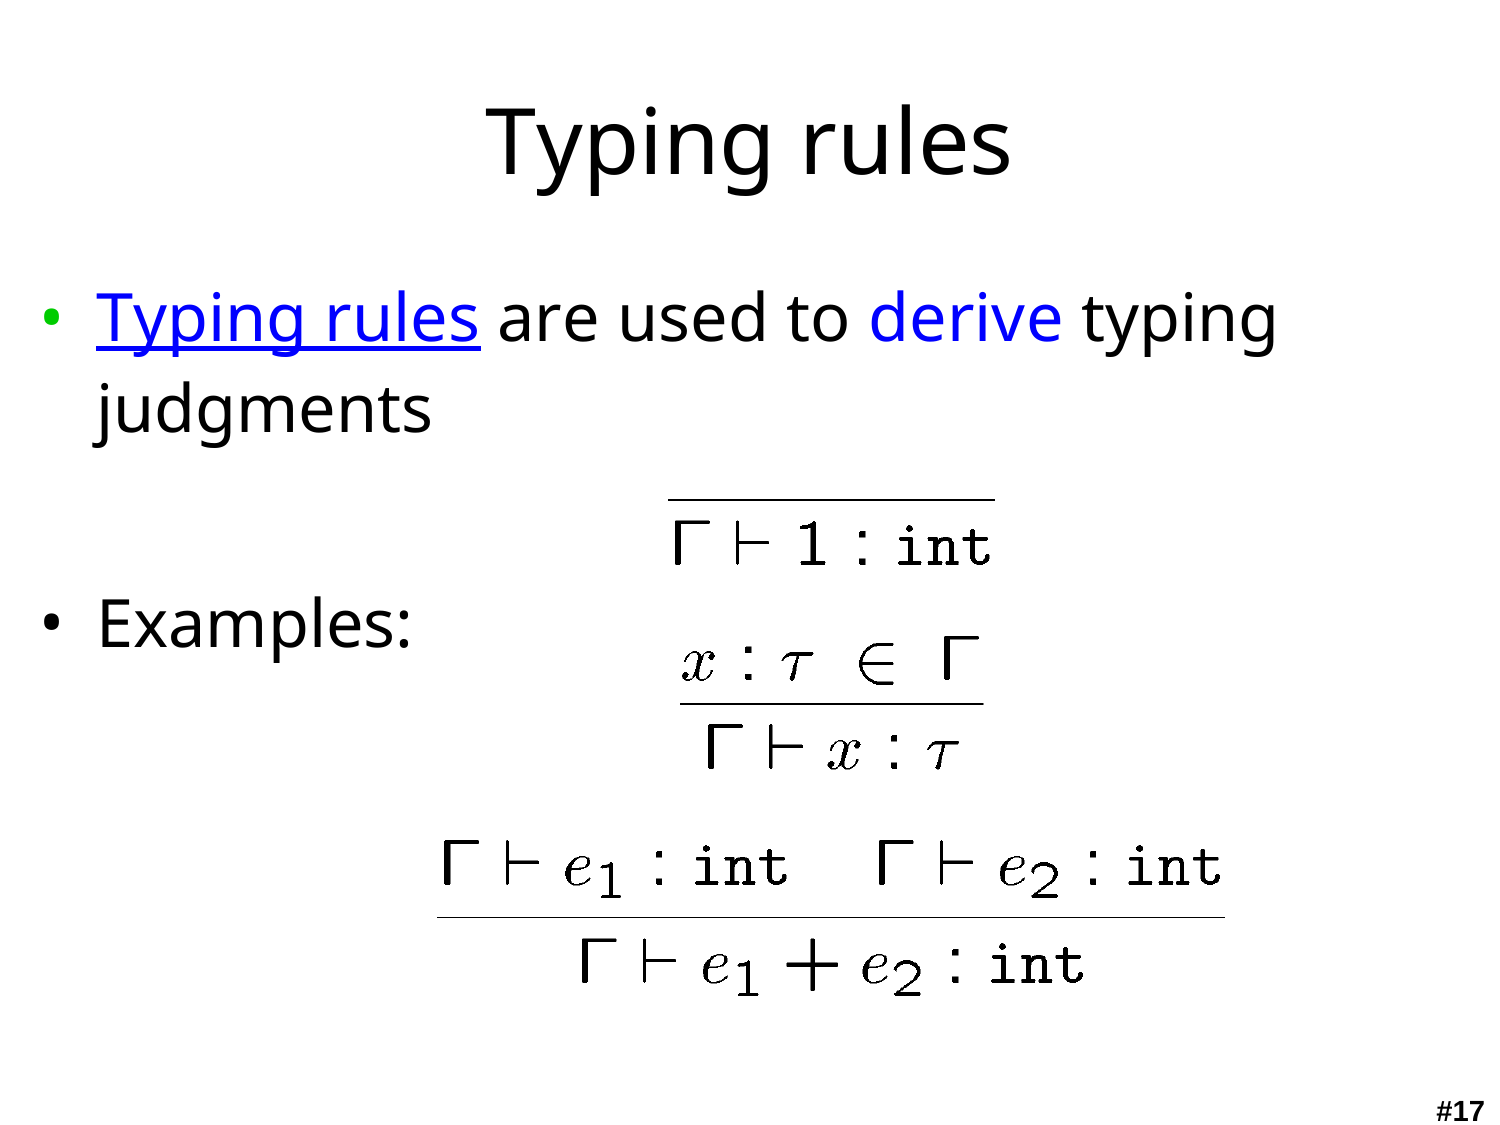

# Typing rules
Typing rules are used to derive typing judgments
Examples:
17